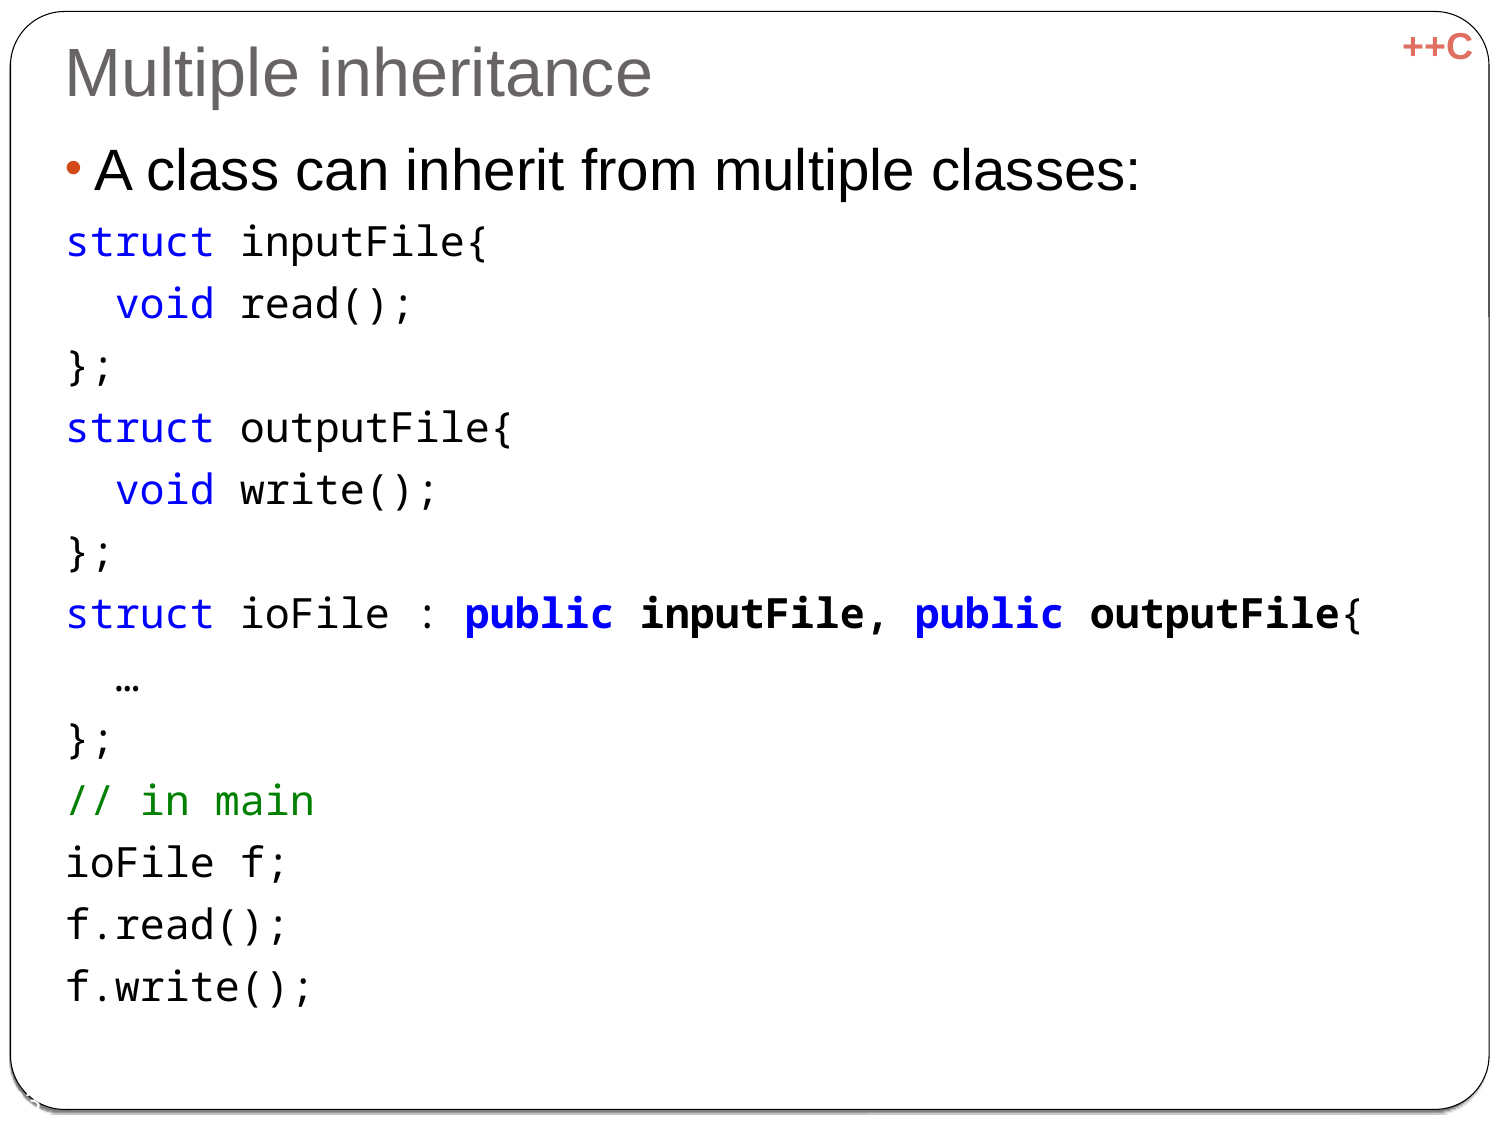

# Multiple inheritance
A class can inherit from multiple classes:
struct inputFile{
 void read();
};
struct outputFile{
 void write();
};
struct ioFile : public inputFile, public outputFile{
 …
};
// in main
ioFile f;
f.read();
f.write();